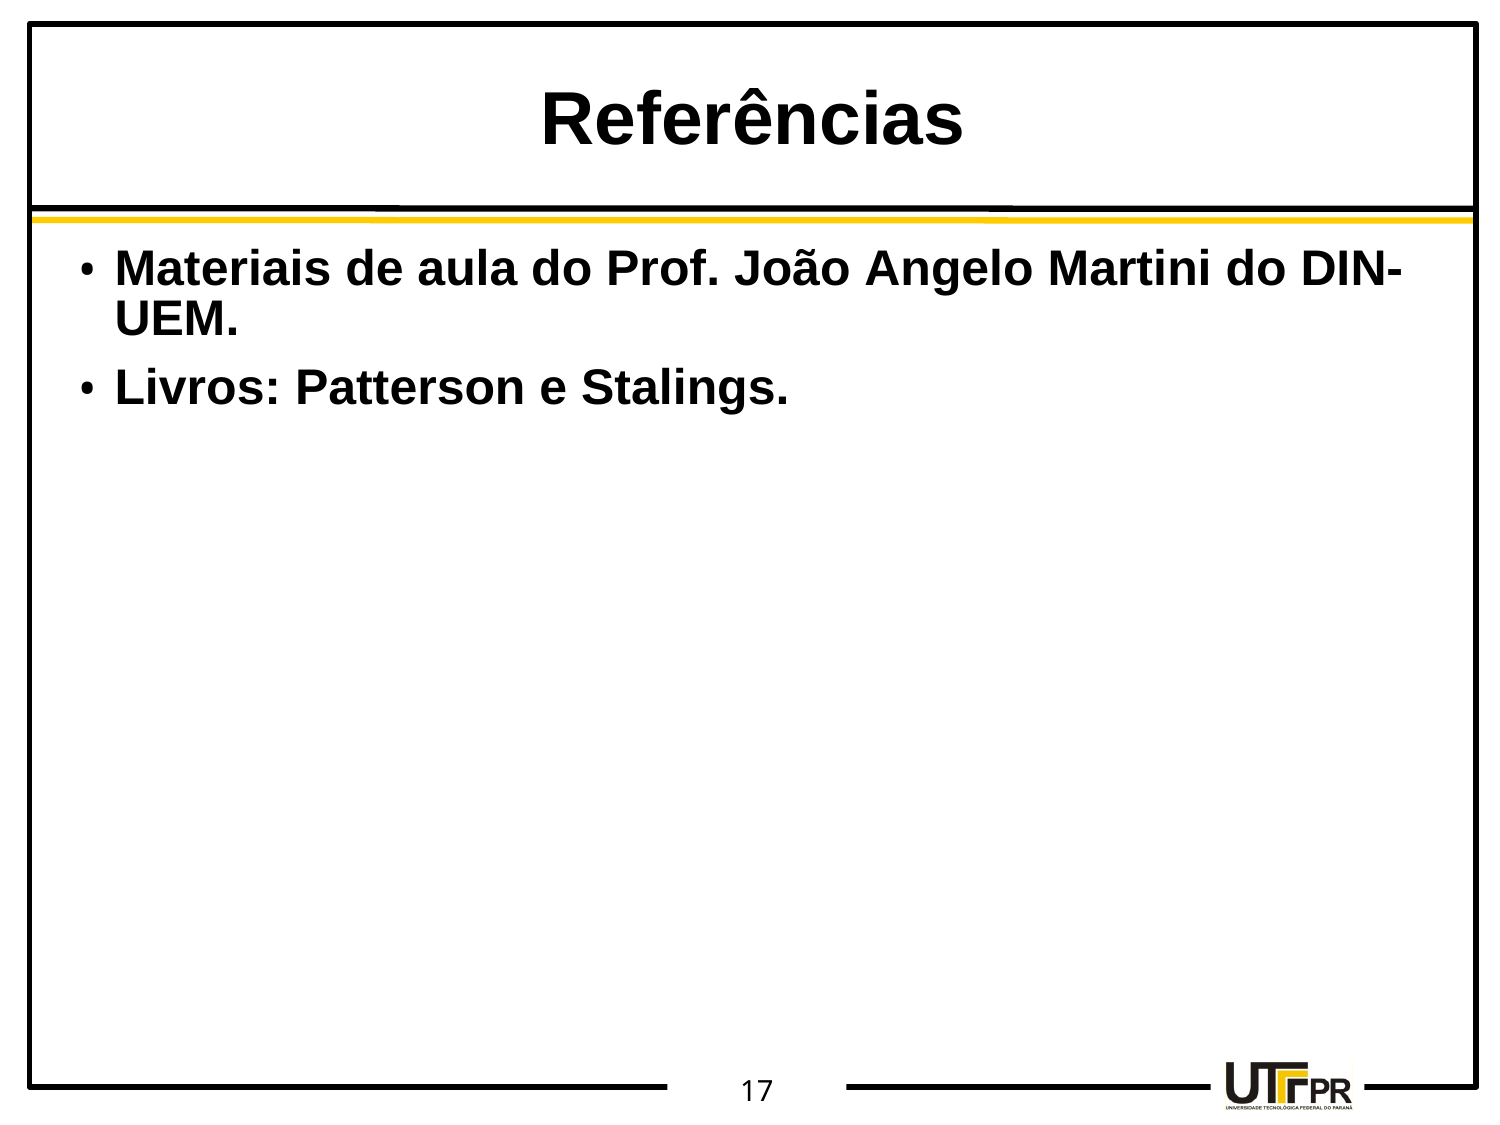

# Referências
Materiais de aula do Prof. João Angelo Martini do DIN-UEM.
Livros: Patterson e Stalings.